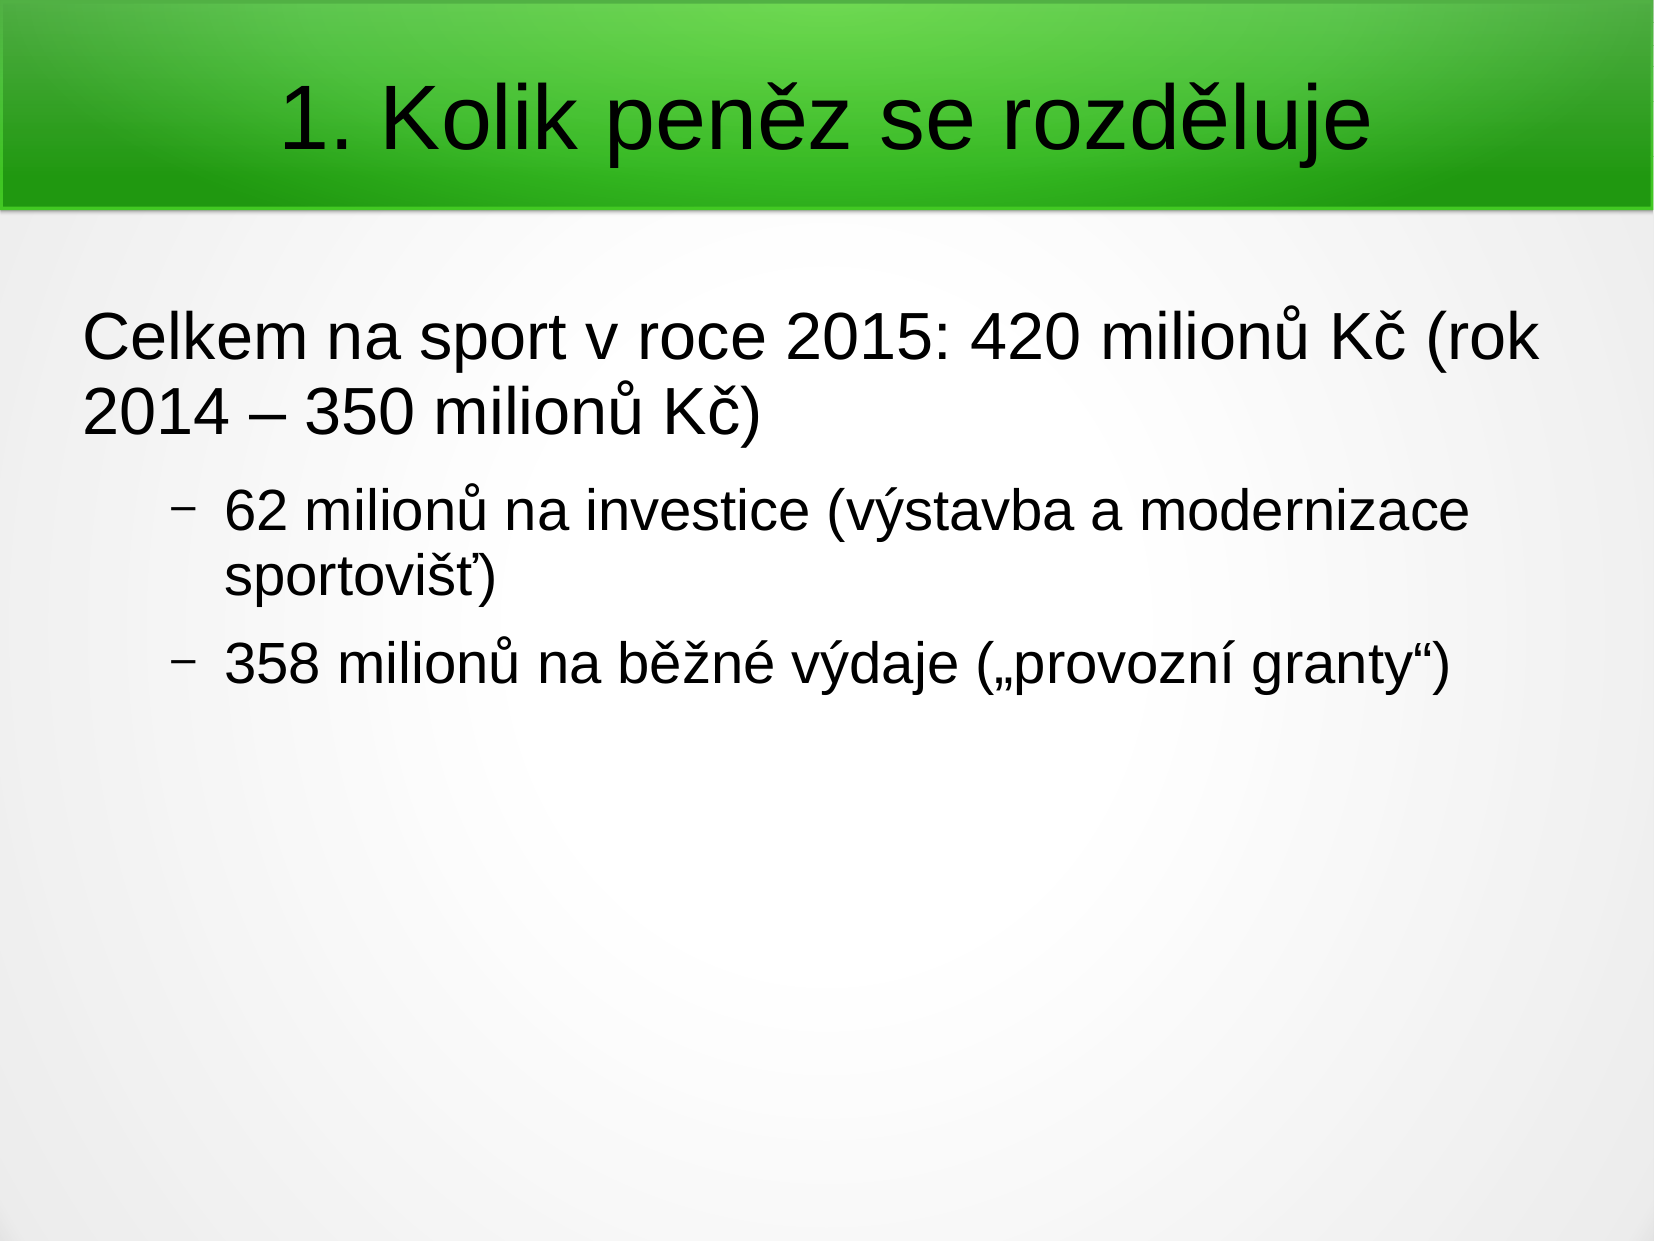

# 1. Kolik peněz se rozděluje
Celkem na sport v roce 2015: 420 milionů Kč (rok 2014 – 350 milionů Kč)
62 milionů na investice (výstavba a modernizace sportovišť)
358 milionů na běžné výdaje („provozní granty“)